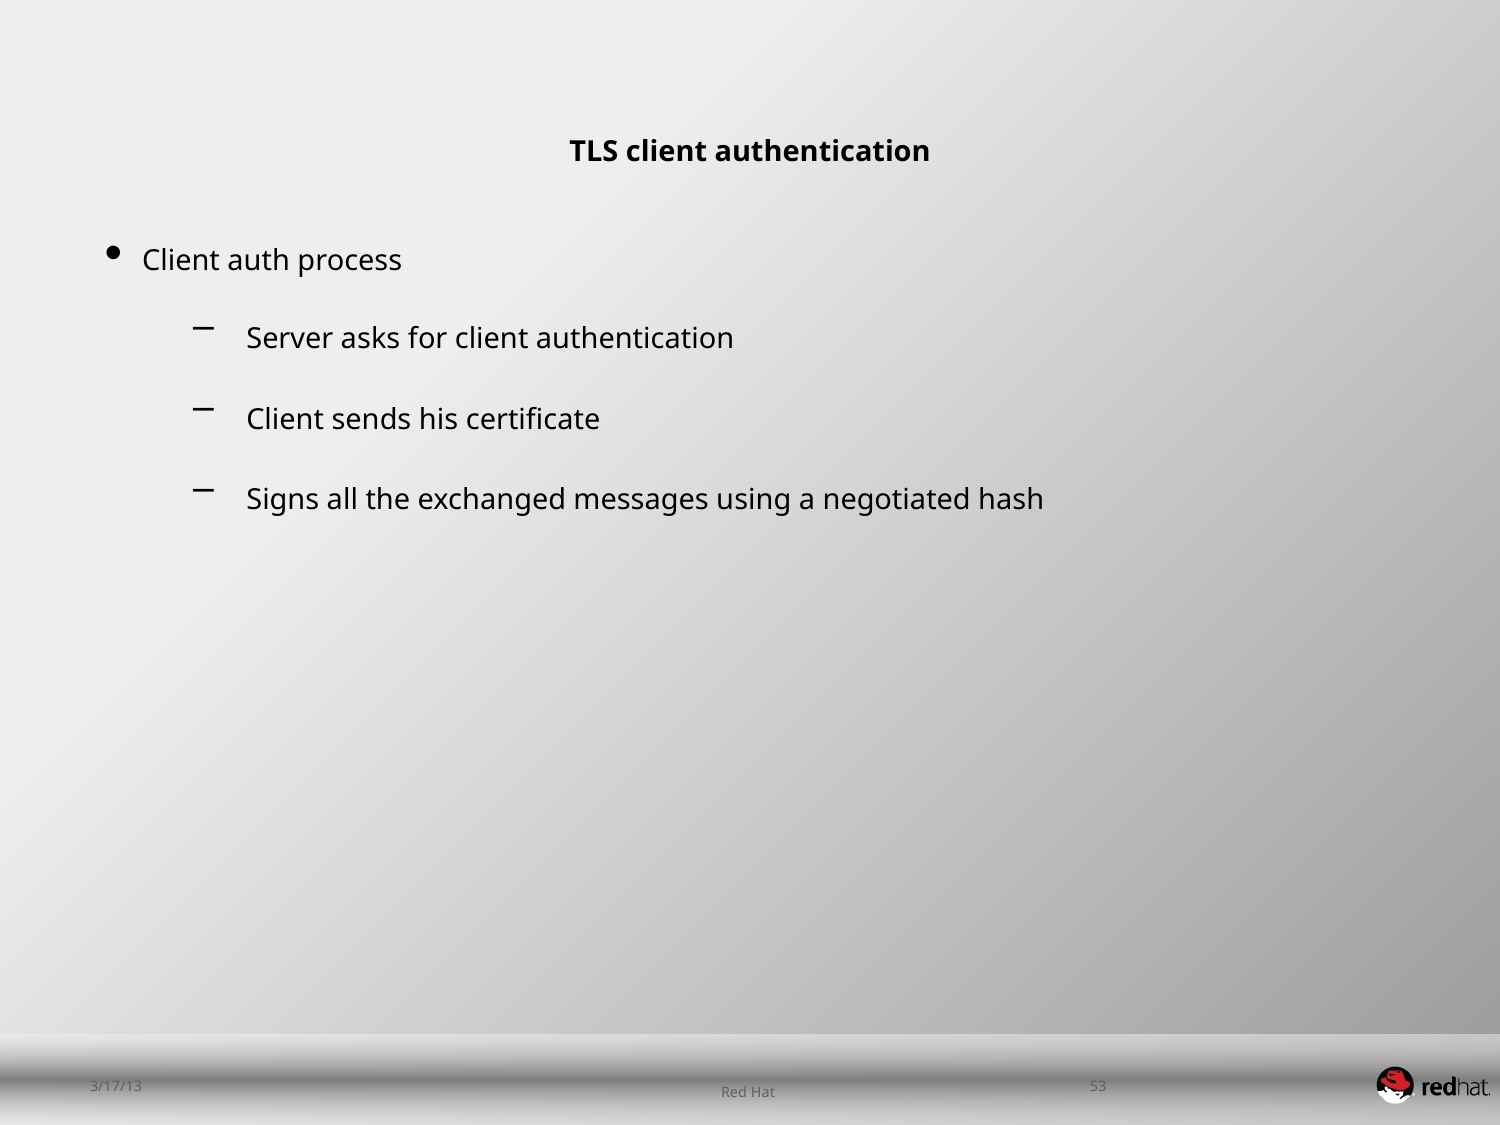

# TLS client authentication
Client auth process
Server asks for client authentication
Client sends his certificate
Signs all the exchanged messages using a negotiated hash
3/17/13
Red Hat